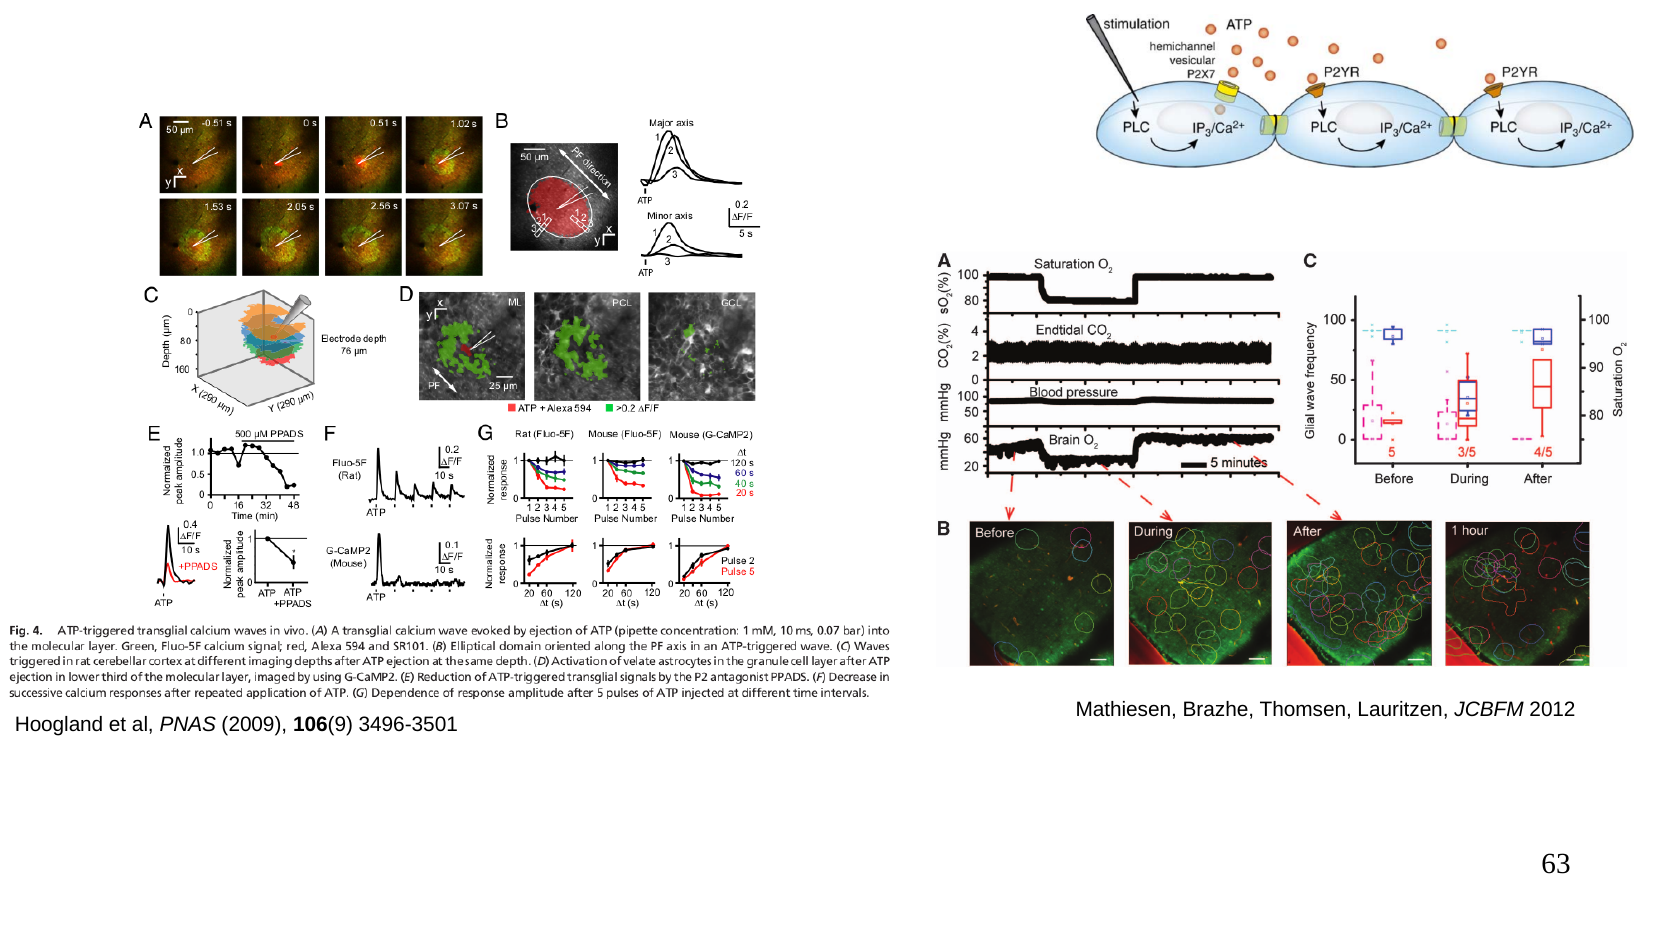

#
Mathiesen, Brazhe, Thomsen, Lauritzen, JCBFM 2012
Hoogland et al, PNAS (2009), 106(9) 3496-3501
63